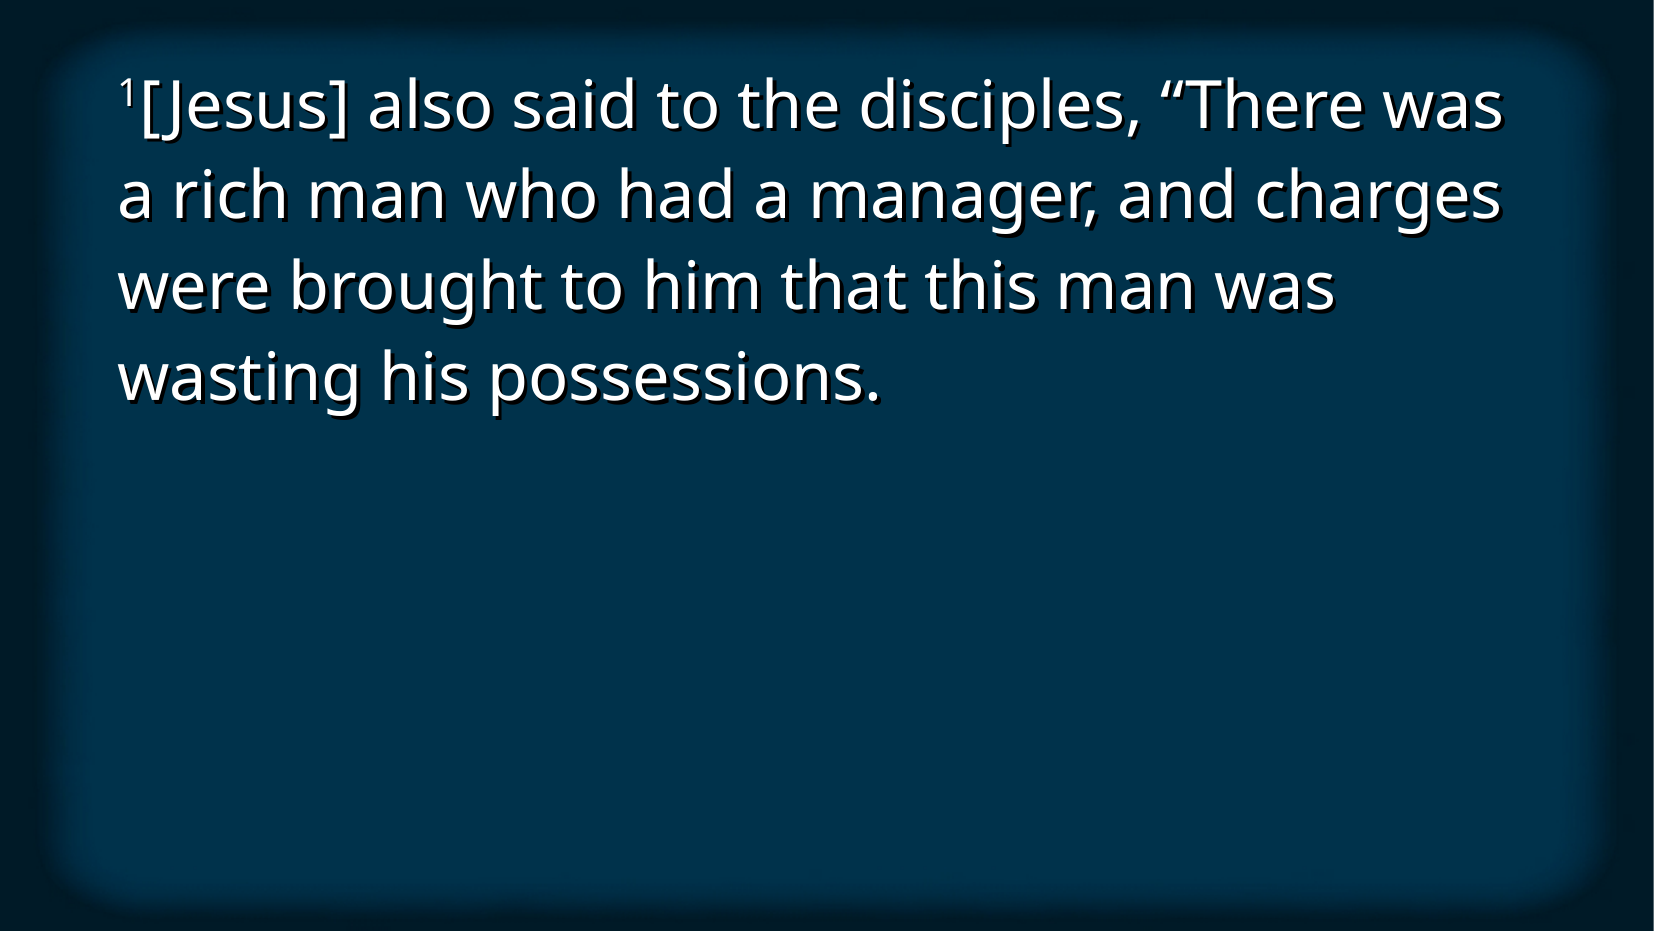

1[Jesus] also said to the disciples, “There was a rich man who had a manager, and charges were brought to him that this man was wasting his possessions.